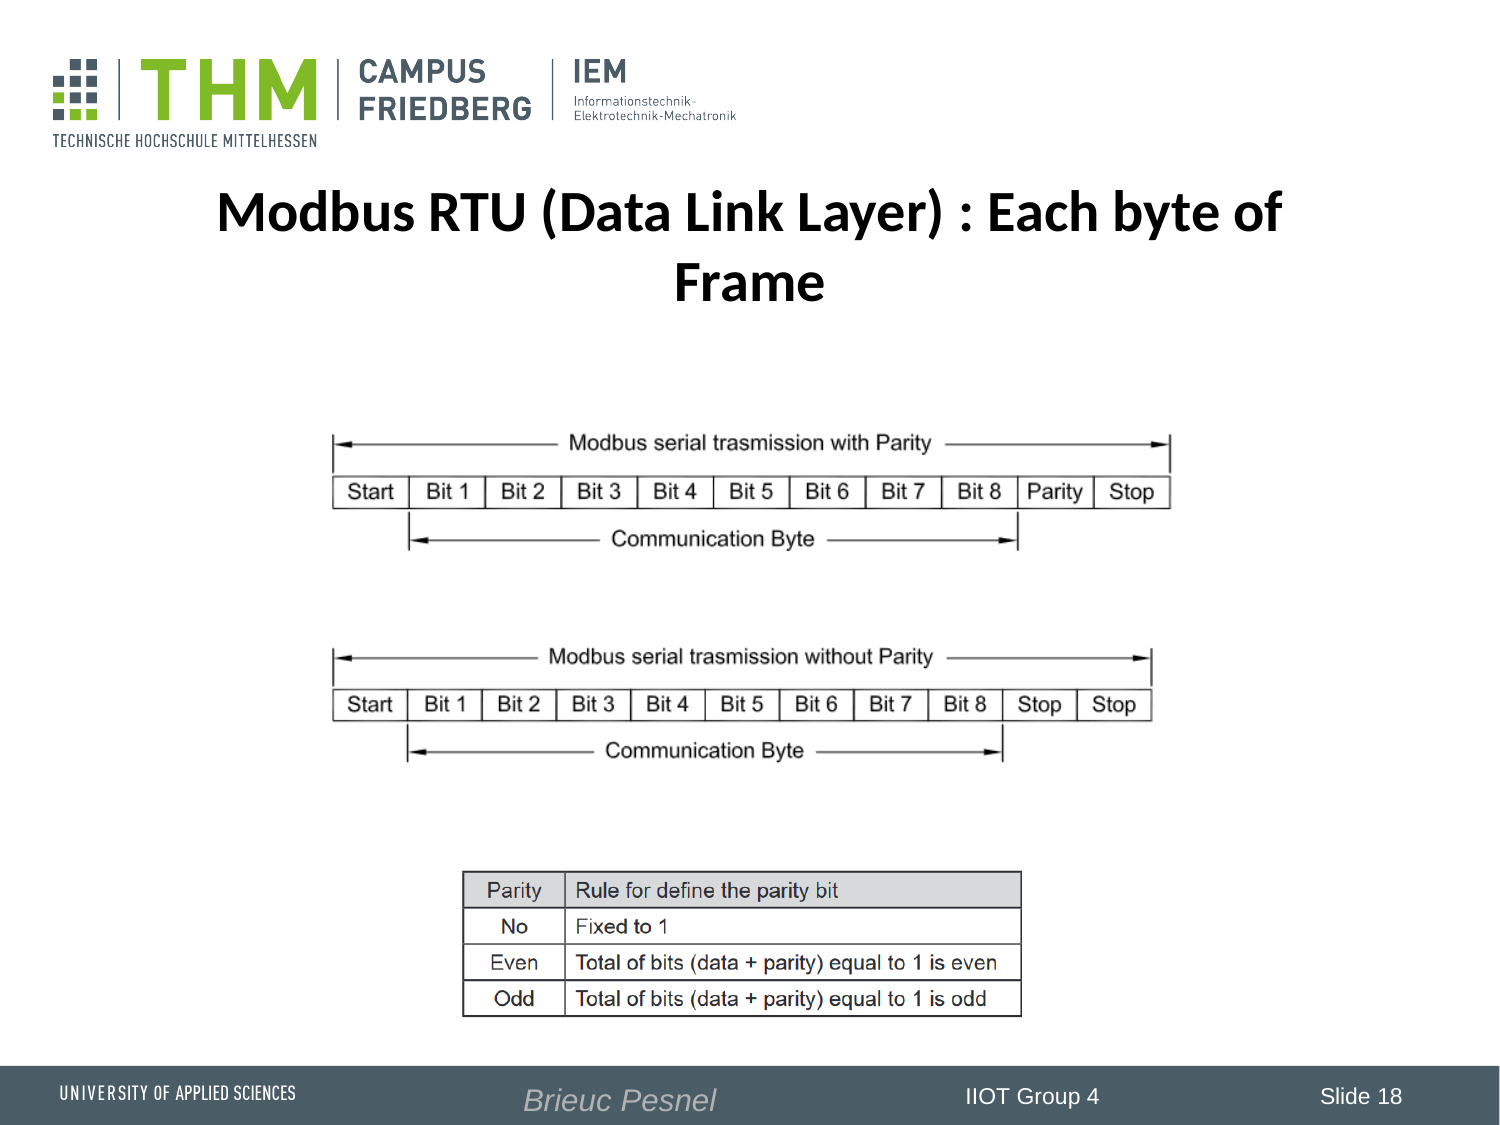

Modbus RTU (Data Link Layer) : Each byte of Frame
Brieuc Pesnel